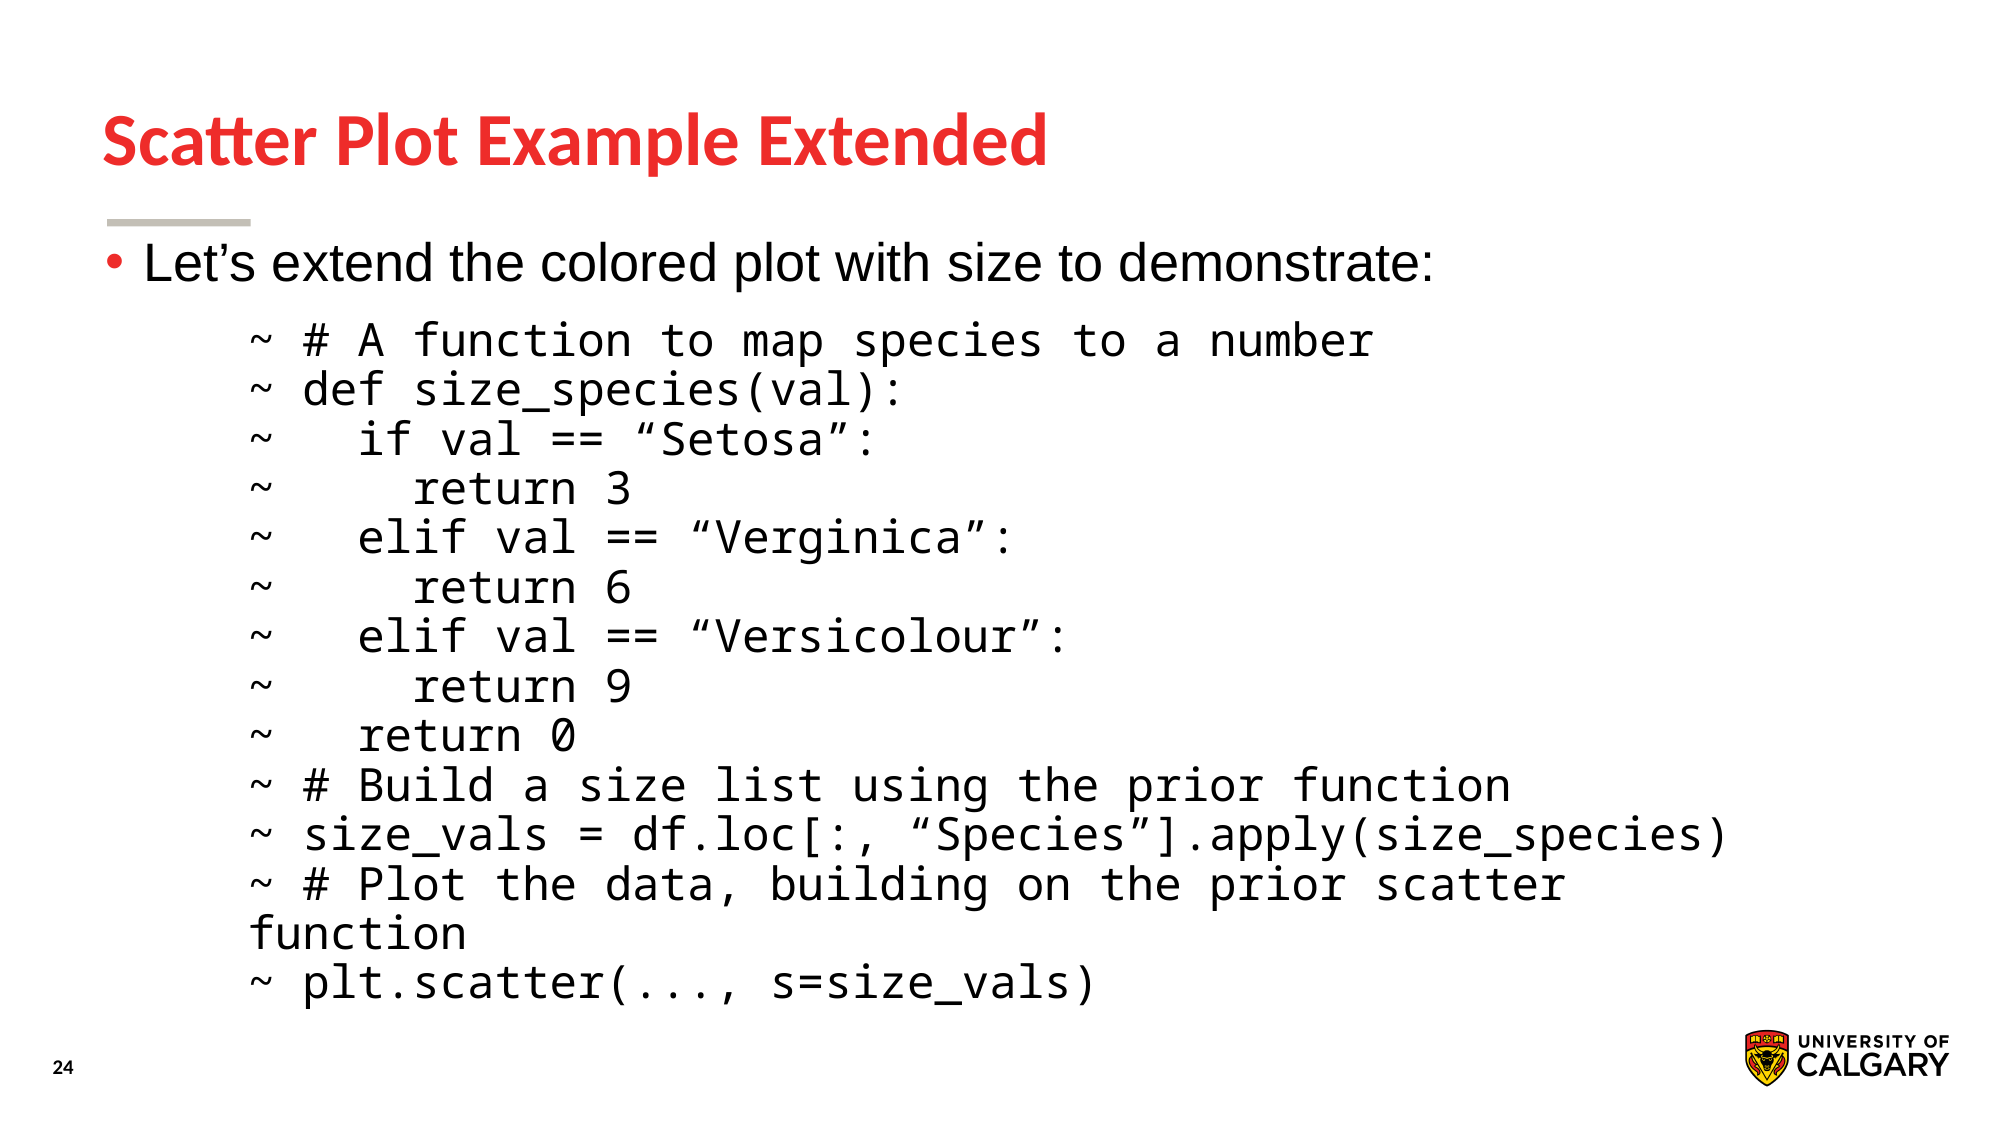

# Scatter Plot Example Extended
Let’s extend the colored plot with size to demonstrate:
~ # A function to map species to a number
~ def size_species(val):
~ if val == “Setosa”:
~ return 3
~ elif val == “Verginica”:
~ return 6
~ elif val == “Versicolour”:
~ return 9
~ return 0
~ # Build a size list using the prior function
~ size_vals = df.loc[:, “Species”].apply(size_species)
~ # Plot the data, building on the prior scatter function
~ plt.scatter(..., s=size_vals)